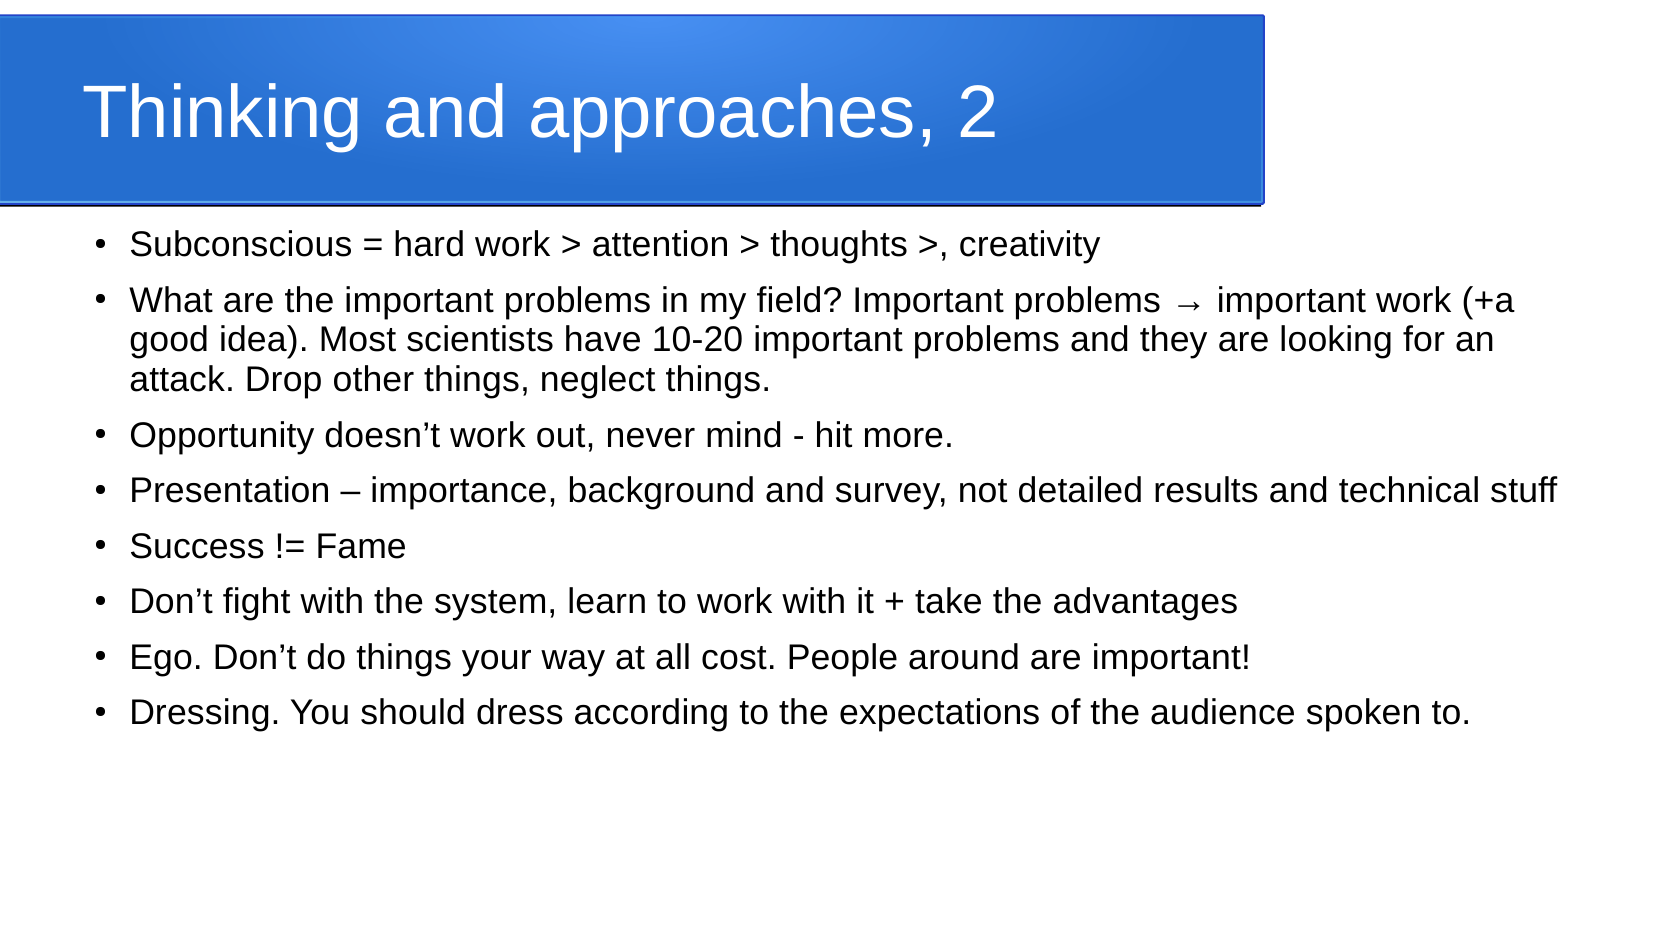

# Thinking and approaches, 2
Subconscious = hard work > attention > thoughts >, creativity
What are the important problems in my field? Important problems → important work (+a good idea). Most scientists have 10-20 important problems and they are looking for an attack. Drop other things, neglect things.
Opportunity doesn’t work out, never mind - hit more.
Presentation – importance, background and survey, not detailed results and technical stuff
Success != Fame
Don’t fight with the system, learn to work with it + take the advantages
Ego. Don’t do things your way at all cost. People around are important!
Dressing. You should dress according to the expectations of the audience spoken to.